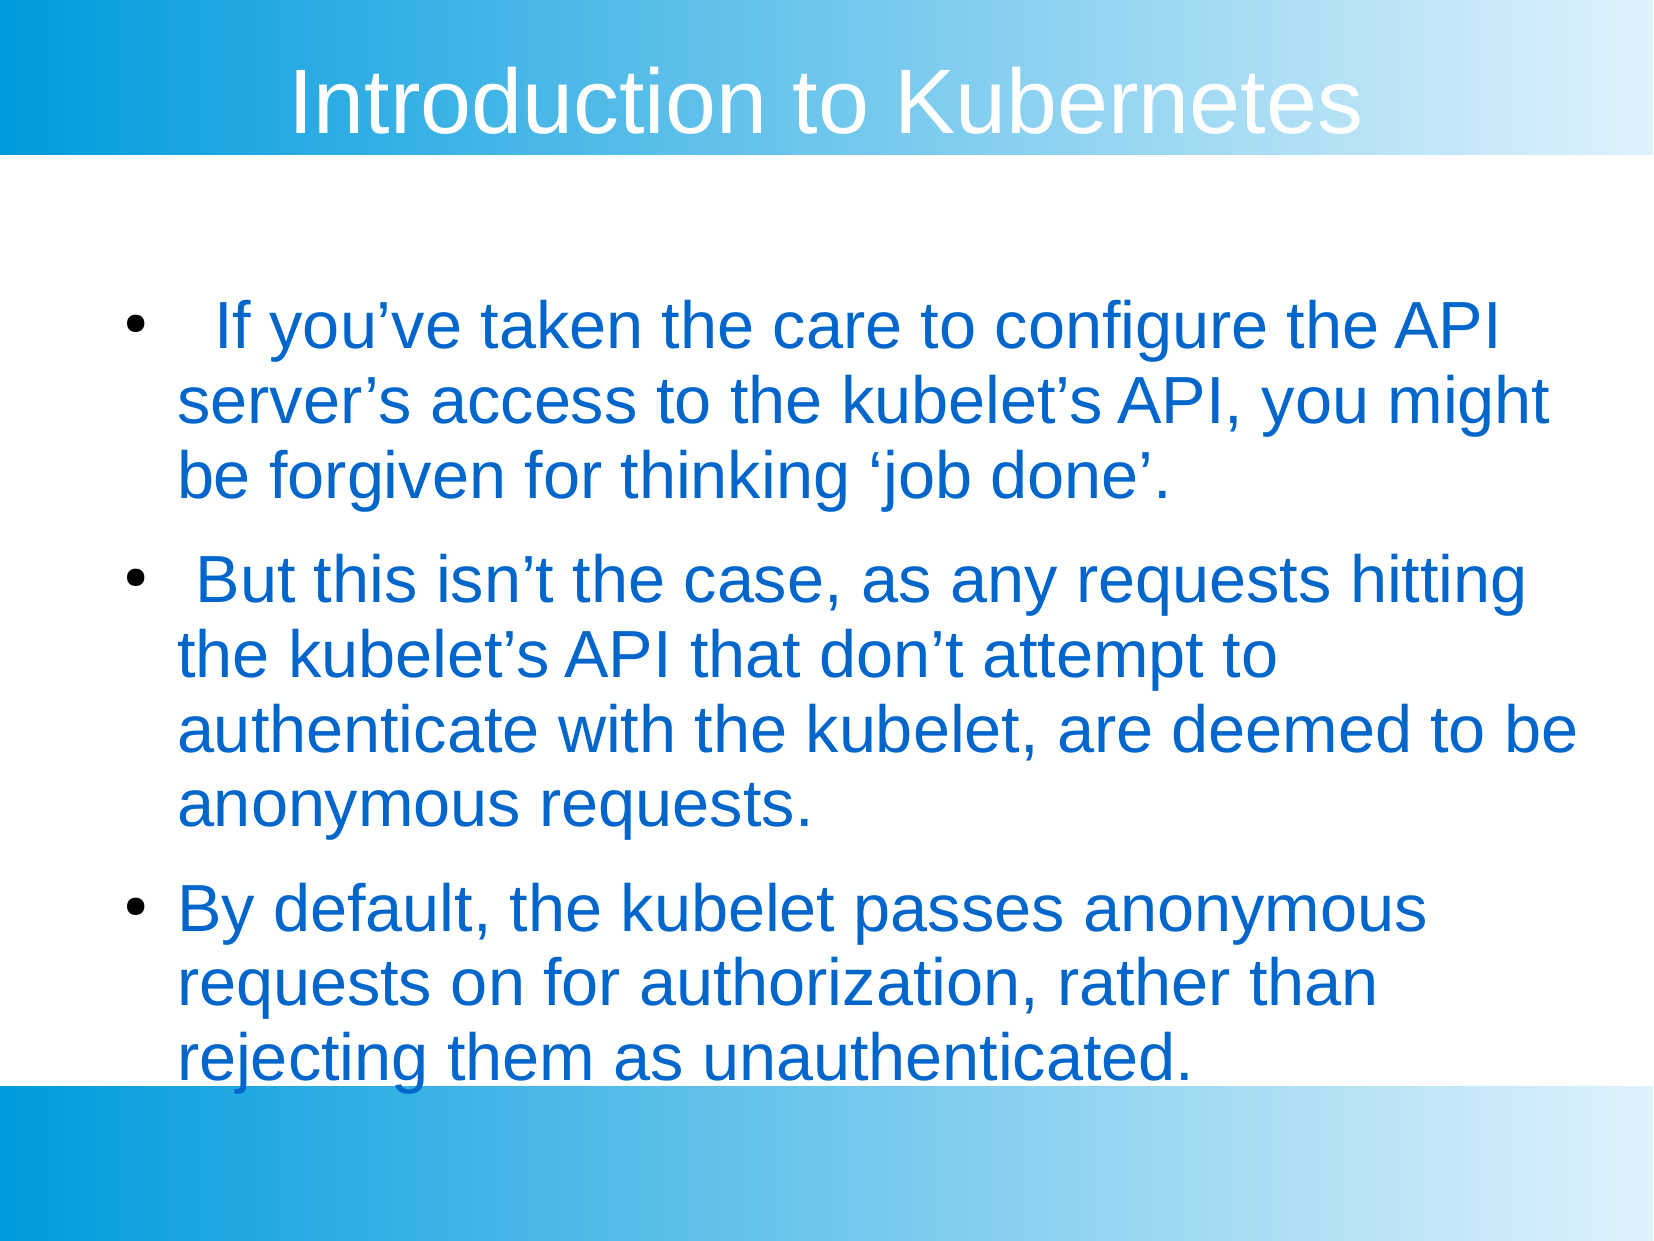

# Introduction to Kubernetes
 If you’ve taken the care to configure the API server’s access to the kubelet’s API, you might be forgiven for thinking ‘job done’.
 But this isn’t the case, as any requests hitting the kubelet’s API that don’t attempt to authenticate with the kubelet, are deemed to be anonymous requests.
By default, the kubelet passes anonymous requests on for authorization, rather than rejecting them as unauthenticated.